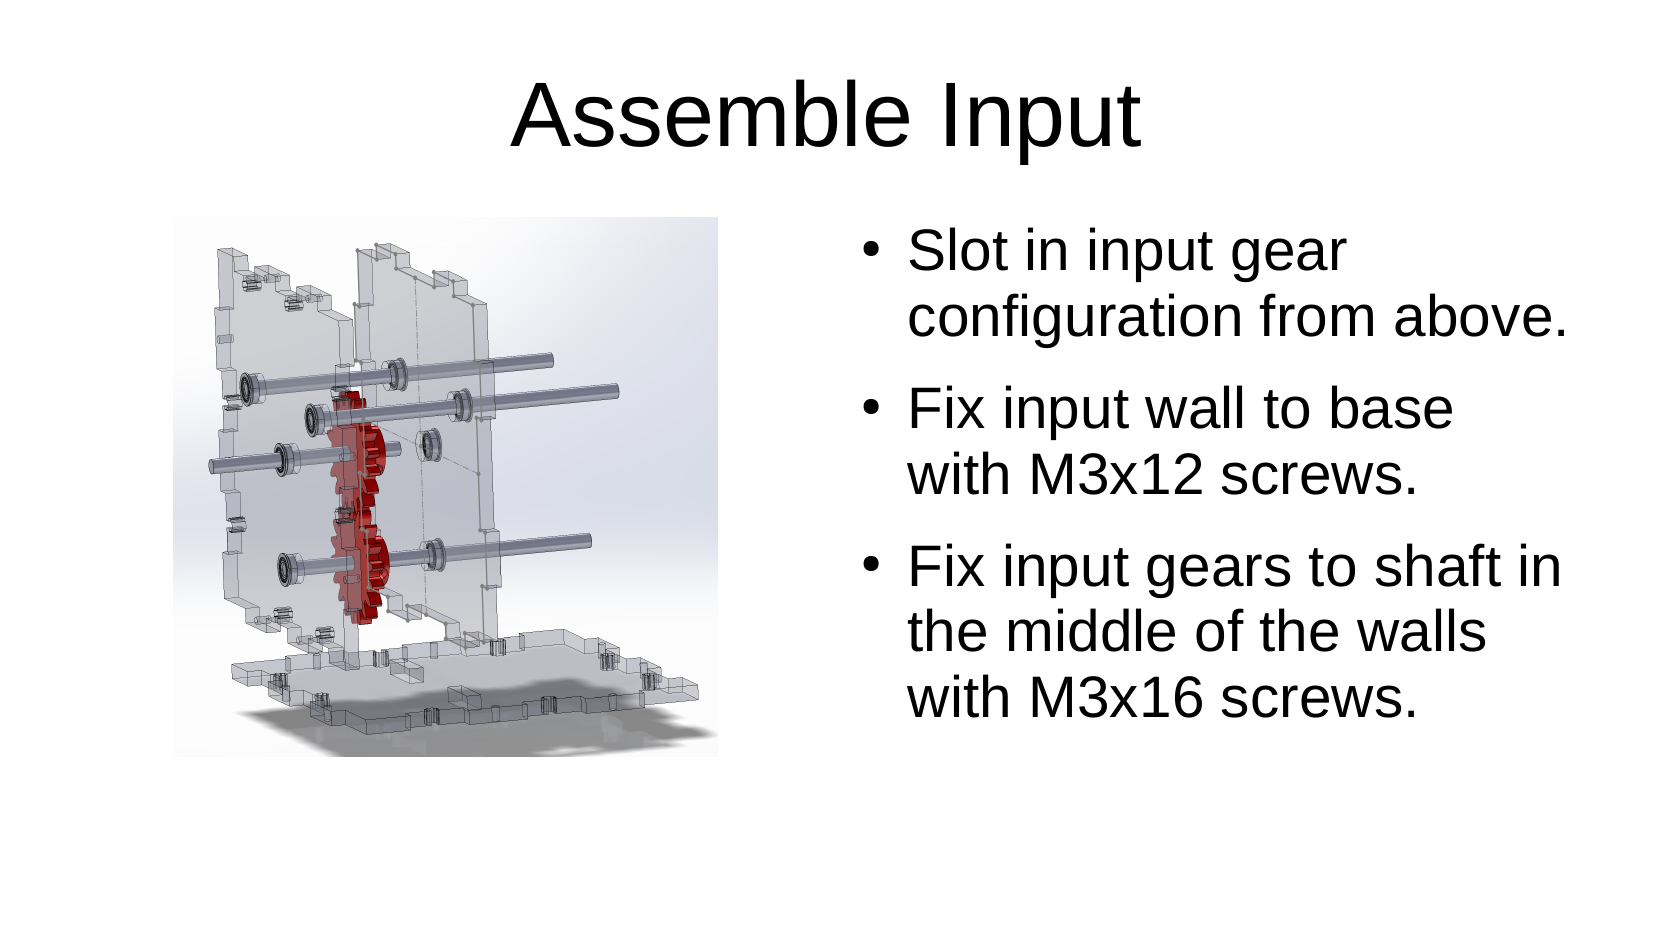

# Assemble Input
Slot in input gear configuration from above.
Fix input wall to base with M3x12 screws.
Fix input gears to shaft in the middle of the walls with M3x16 screws.